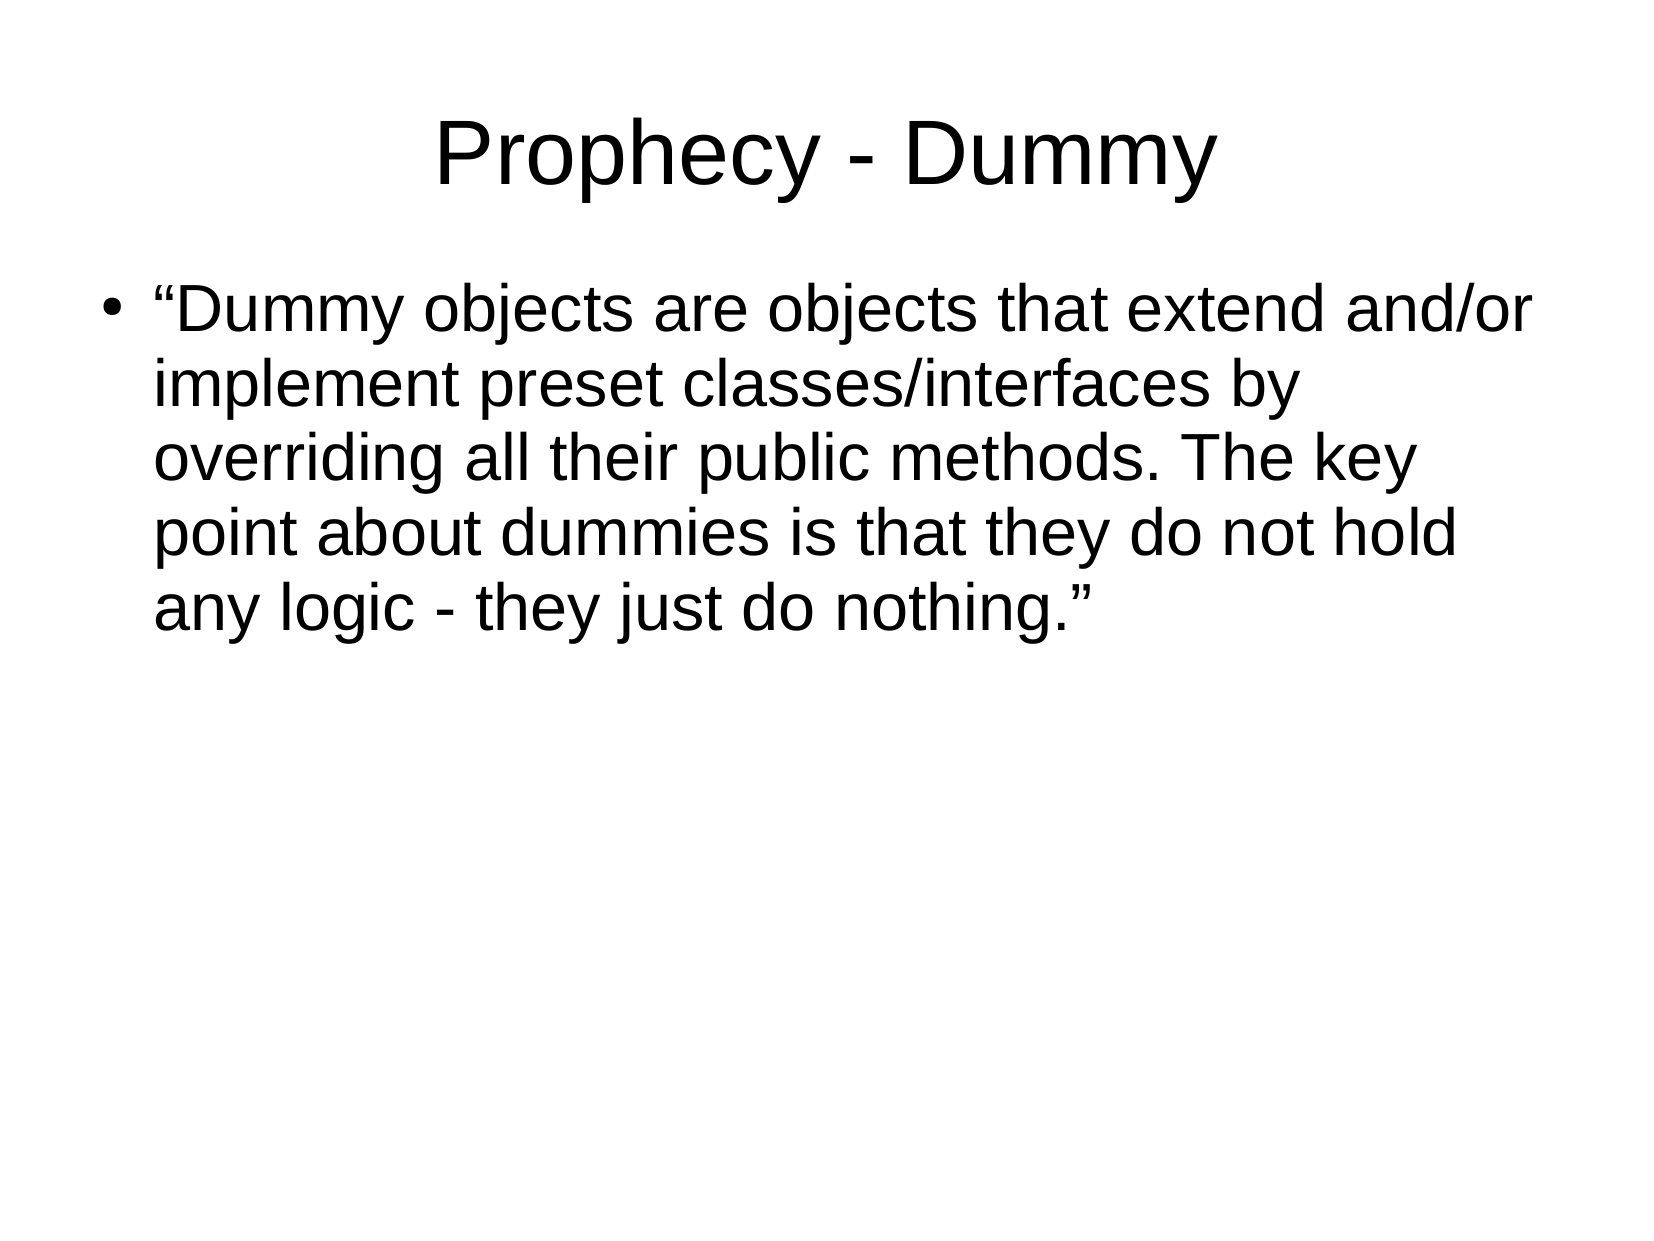

# Prophecy - Dummy
“Dummy objects are objects that extend and/or implement preset classes/interfaces by overriding all their public methods. The key point about dummies is that they do not hold any logic - they just do nothing.”